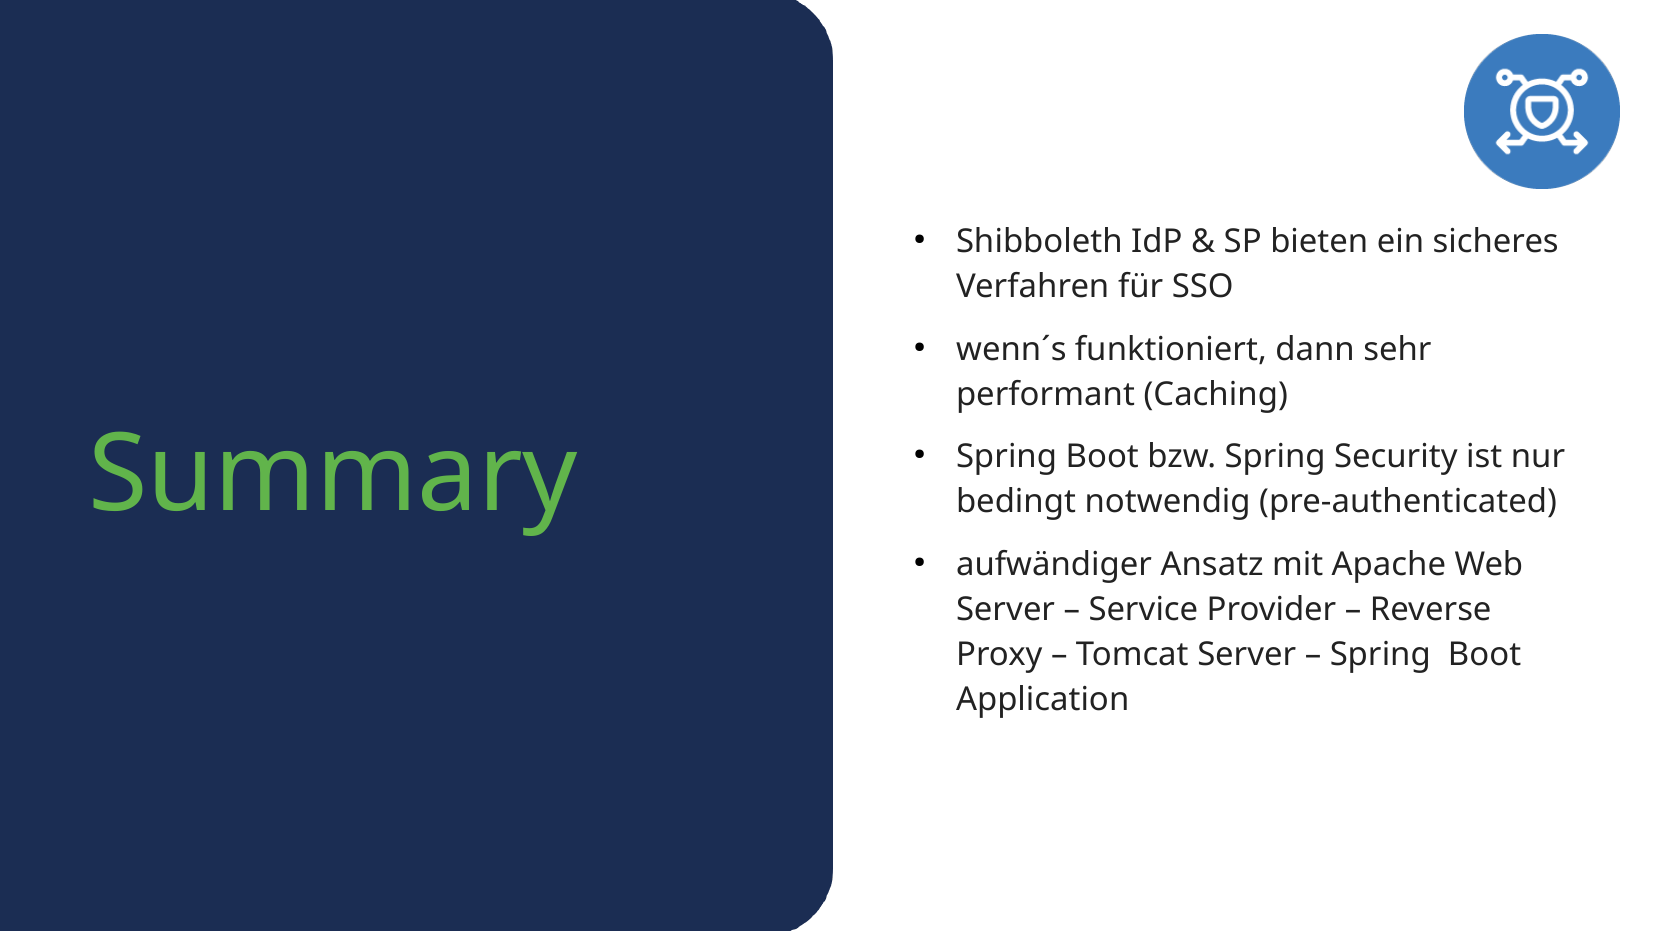

# Summary
Shibboleth IdP & SP bieten ein sicheres Verfahren für SSO
wenn´s funktioniert, dann sehr performant (Caching)
Spring Boot bzw. Spring Security ist nur bedingt notwendig (pre-authenticated)
aufwändiger Ansatz mit Apache Web Server – Service Provider – Reverse Proxy – Tomcat Server – Spring Boot Application